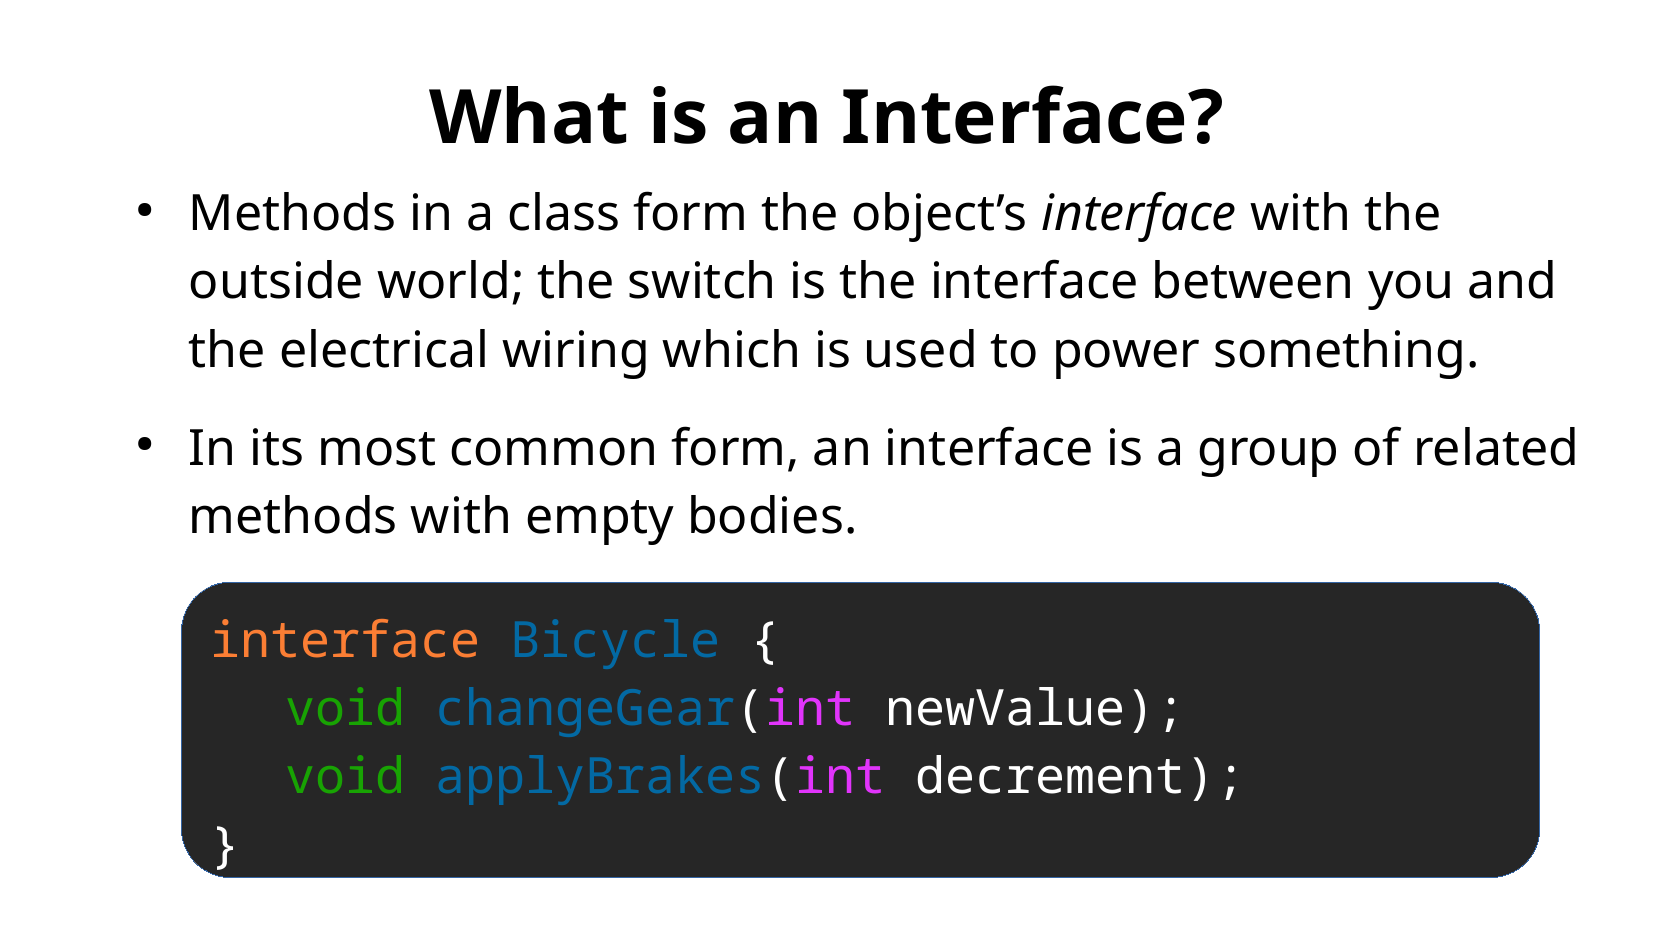

# What is an Interface?
Methods in a class form the object’s interface with the outside world; the switch is the interface between you and the electrical wiring which is used to power something.
In its most common form, an interface is a group of related methods with empty bodies.
interface Bicycle {
	void changeGear(int newValue);
	void applyBrakes(int decrement);
}